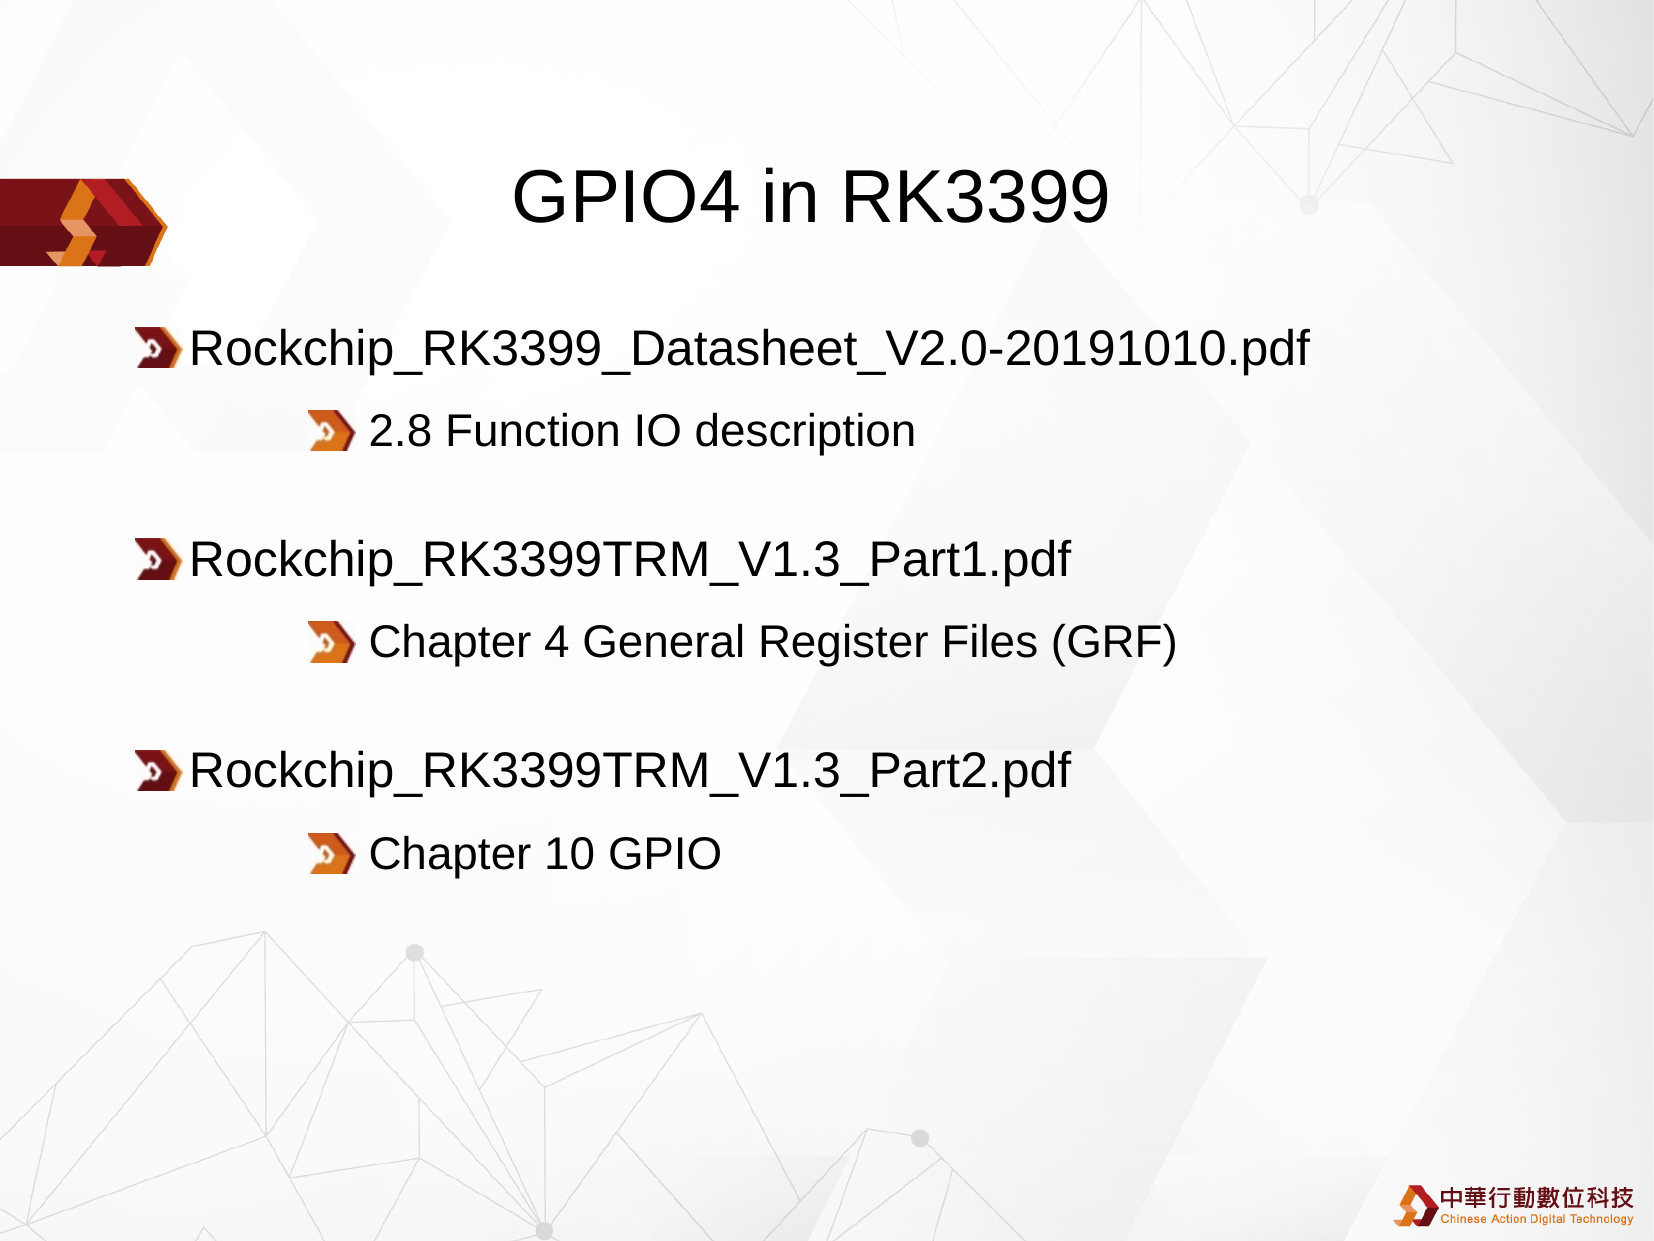

# GPIO4 in RK3399
Rockchip_RK3399_Datasheet_V2.0-20191010.pdf
 2.8 Function IO description
Rockchip_RK3399TRM_V1.3_Part1.pdf
 Chapter 4 General Register Files (GRF)
Rockchip_RK3399TRM_V1.3_Part2.pdf
 Chapter 10 GPIO